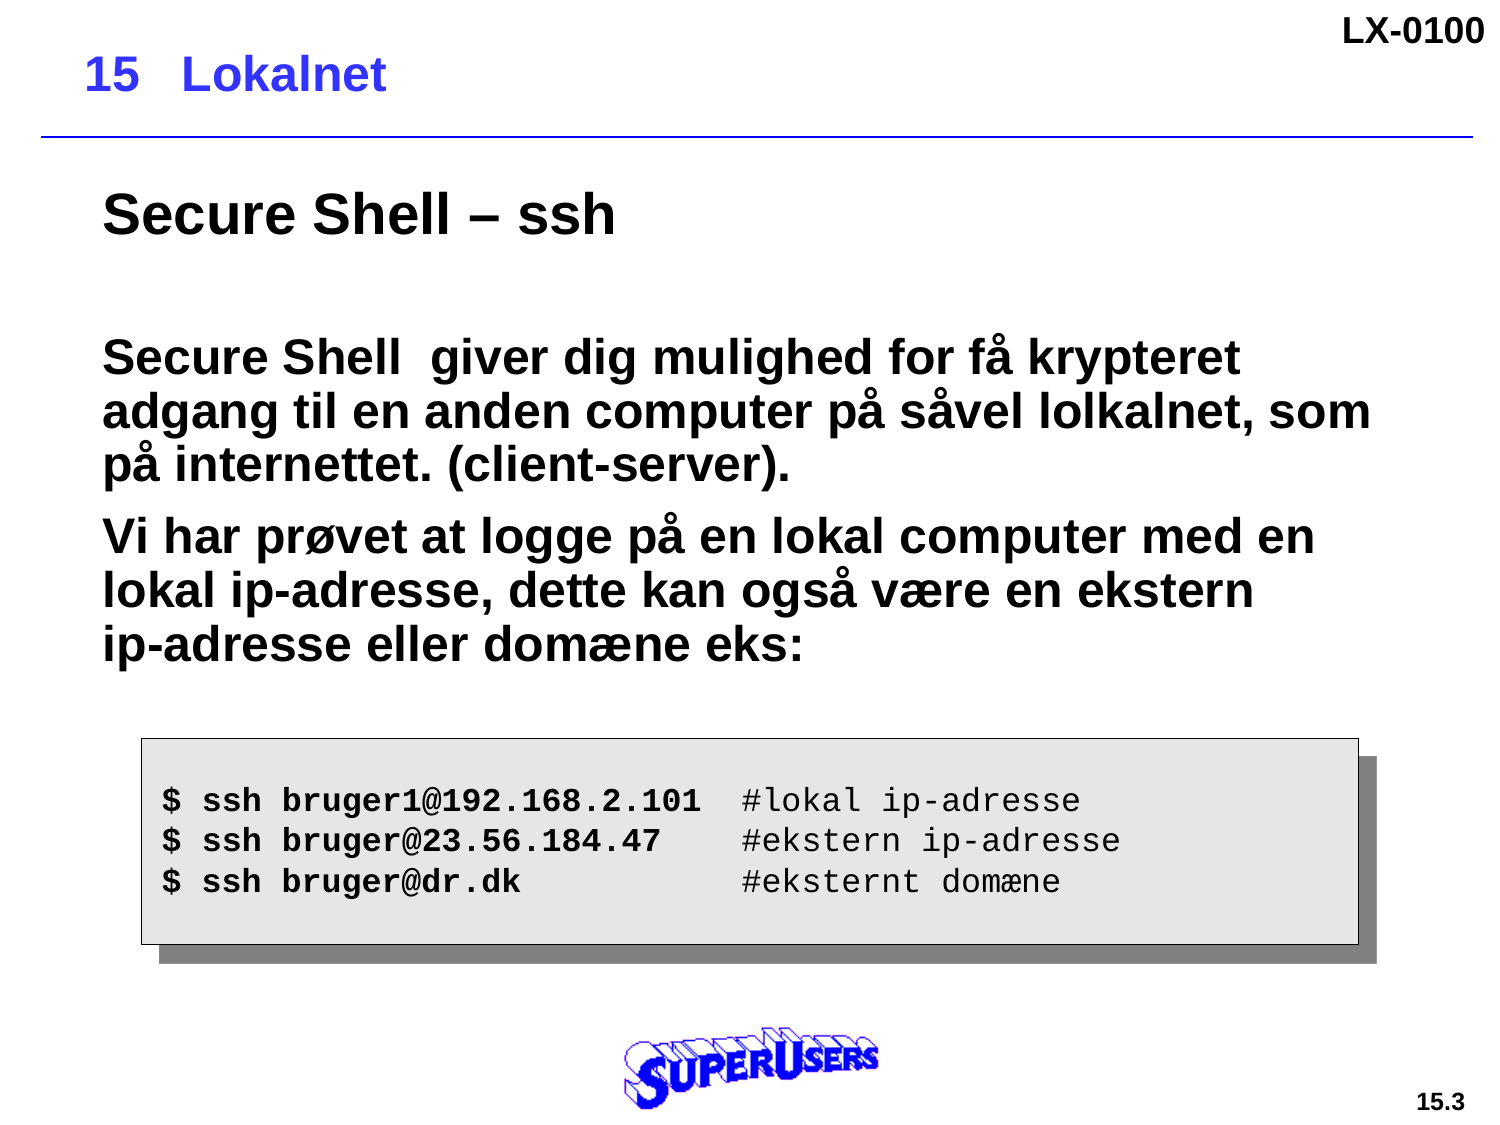

# 15 Lokalnet
Secure Shell – ssh
Secure Shell giver dig mulighed for få krypteret adgang til en anden computer på såvel lolkalnet, som på internettet. (client-server).
Vi har prøvet at logge på en lokal computer med en lokal ip-adresse, dette kan også være en ekstern
ip-adresse eller domæne eks:
 $ ssh bruger1@192.168.2.101 	#lokal ip-adresse
 $ ssh bruger@23.56.184.47 	#ekstern ip-adresse
 $ ssh bruger@dr.dk 		#eksternt domæne